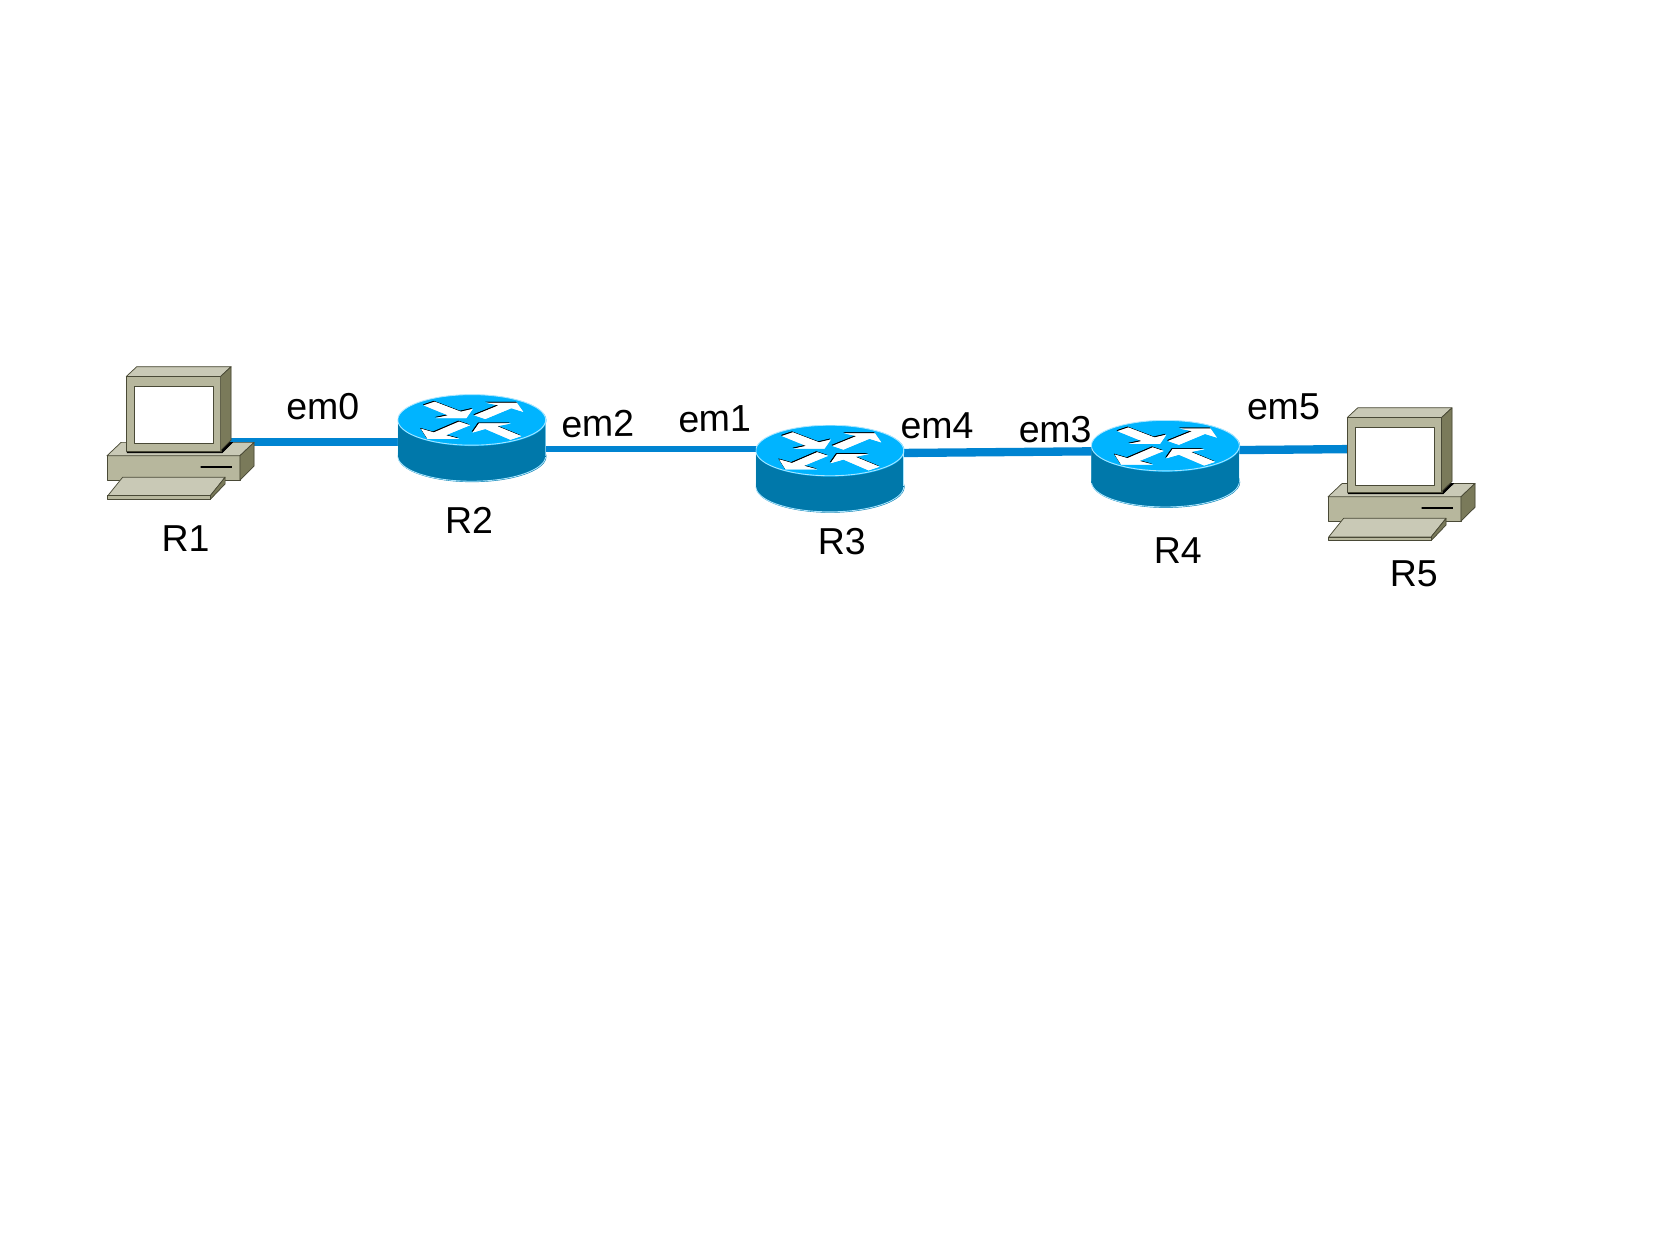

em0
em5
em1
em2
em4
em3
R2
R1
R3
R4
R5